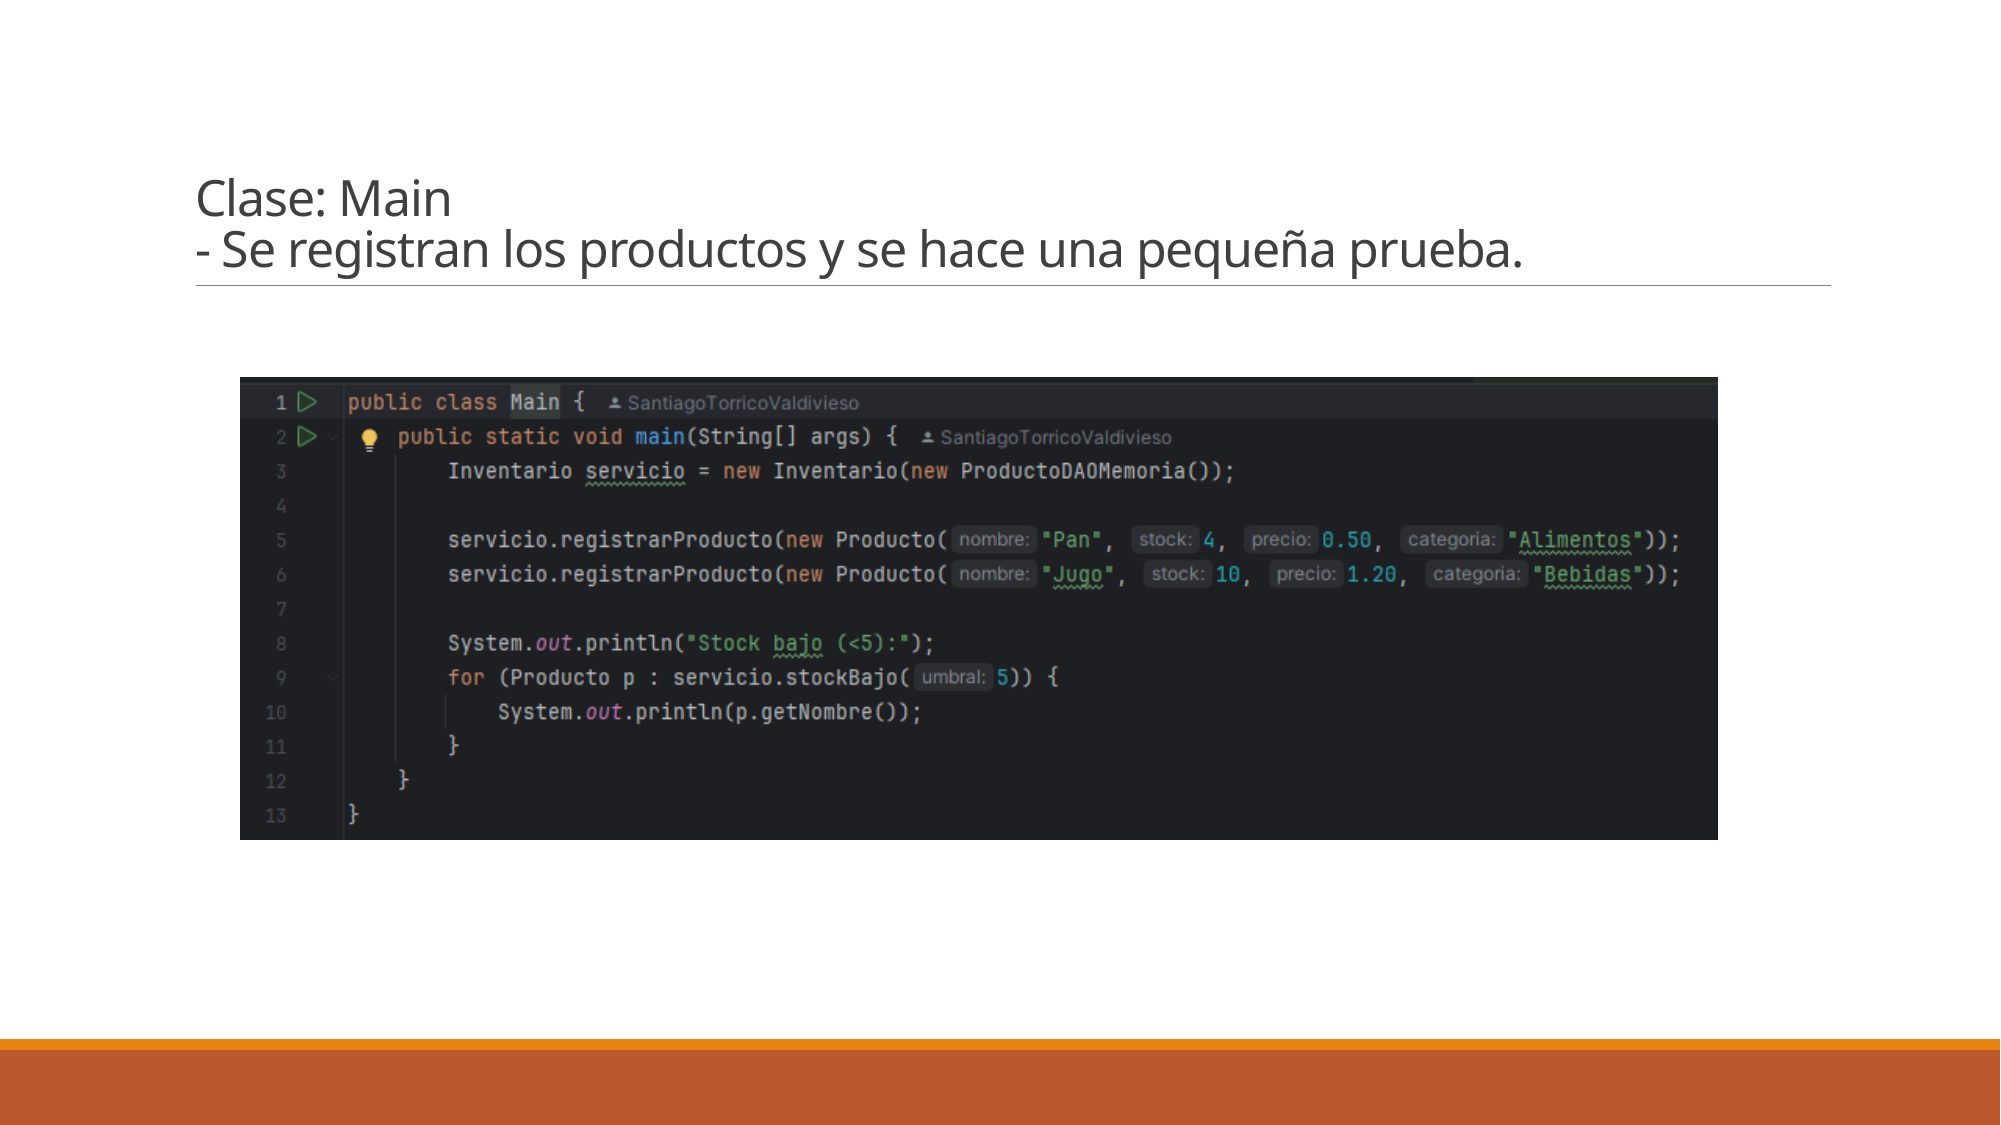

# Clase: Main - Se registran los productos y se hace una pequeña prueba.